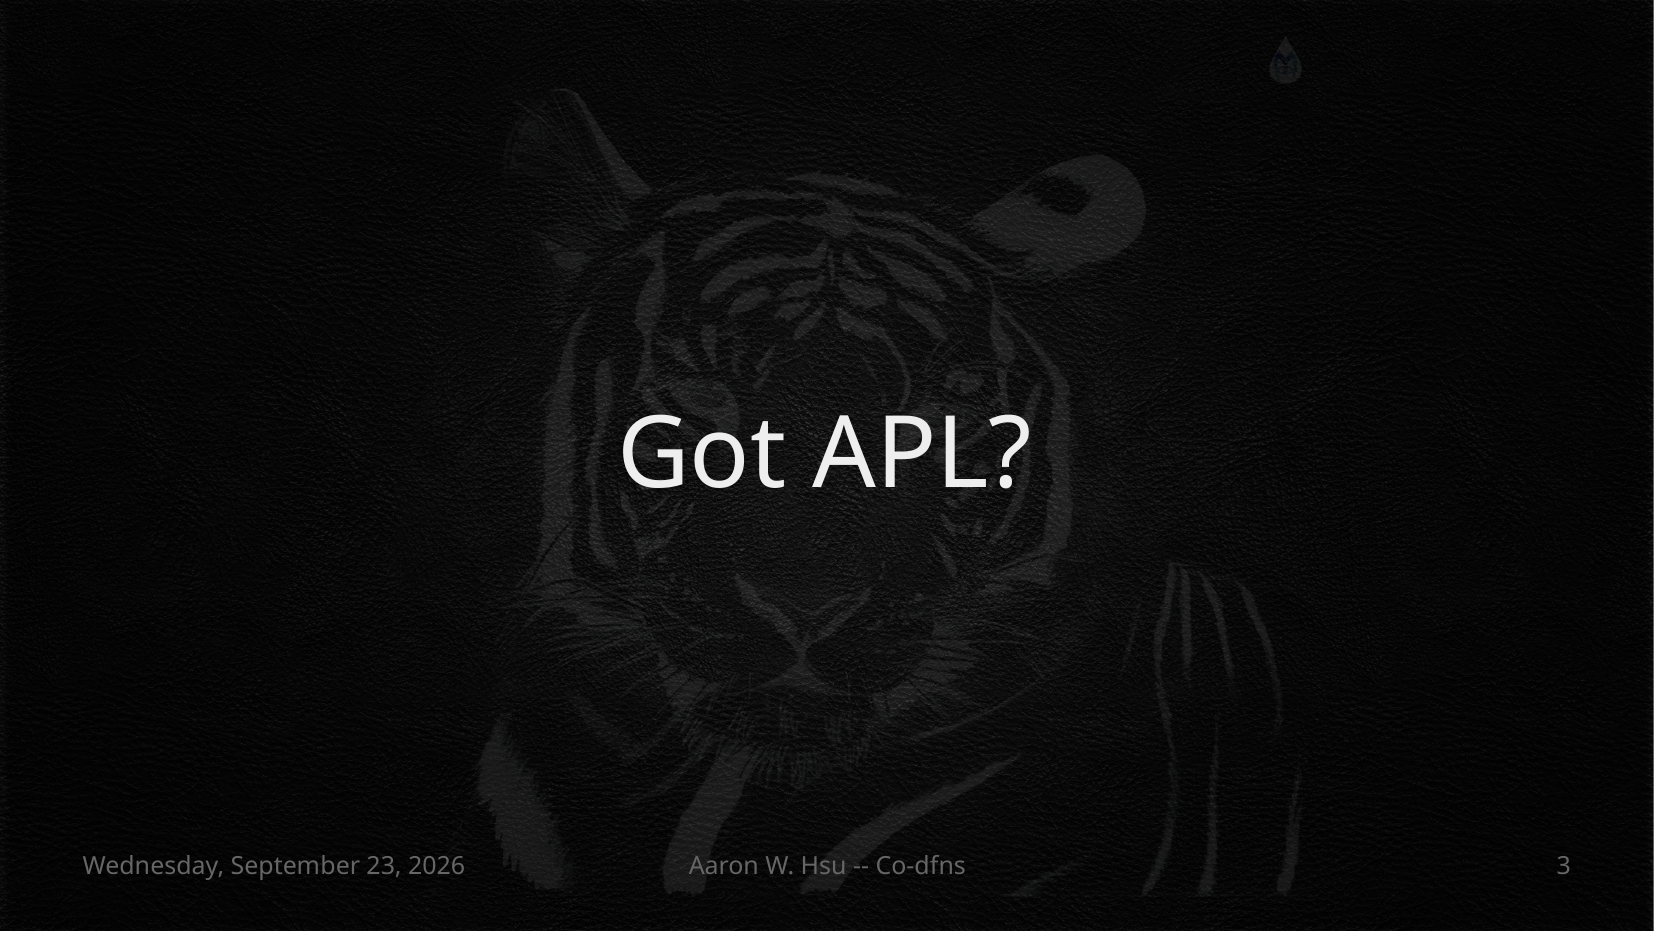

Got APL?
Aaron W. Hsu -- Co-dfns
3